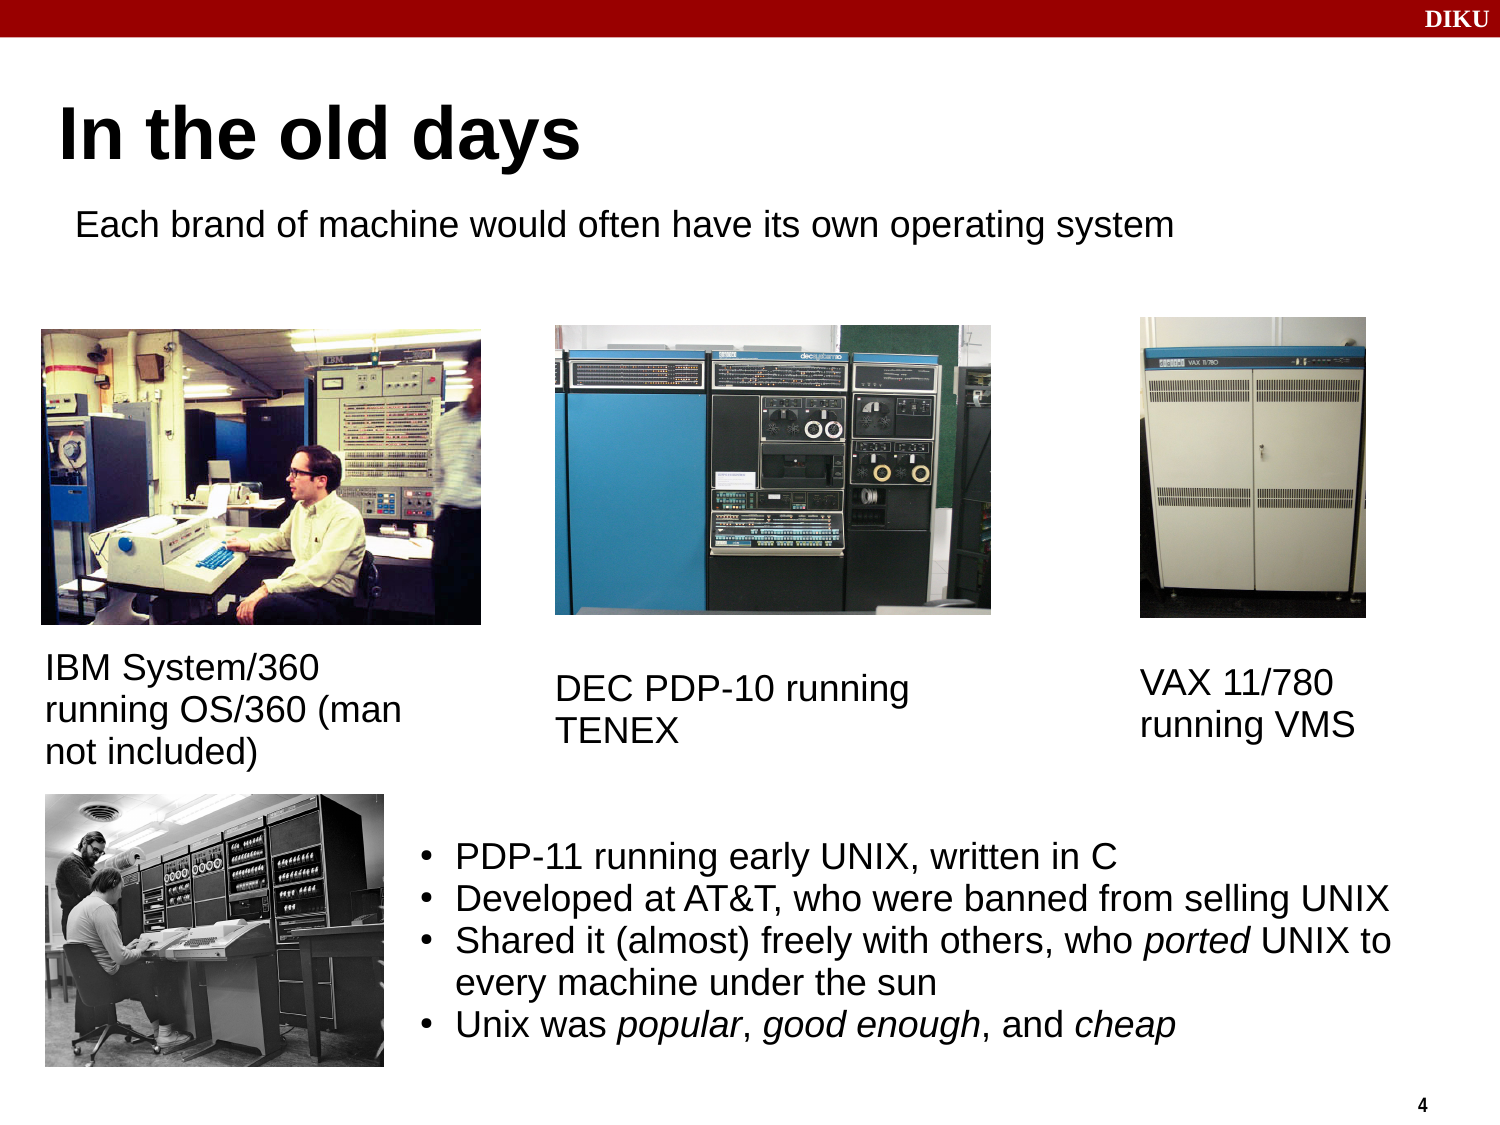

# In the old days
Each brand of machine would often have its own operating system
IBM System/360 running OS/360 (man not included)
VAX 11/780 running VMS
DEC PDP-10 running TENEX
PDP-11 running early UNIX, written in C
Developed at AT&T, who were banned from selling UNIX
Shared it (almost) freely with others, who ported UNIX to every machine under the sun
Unix was popular, good enough, and cheap